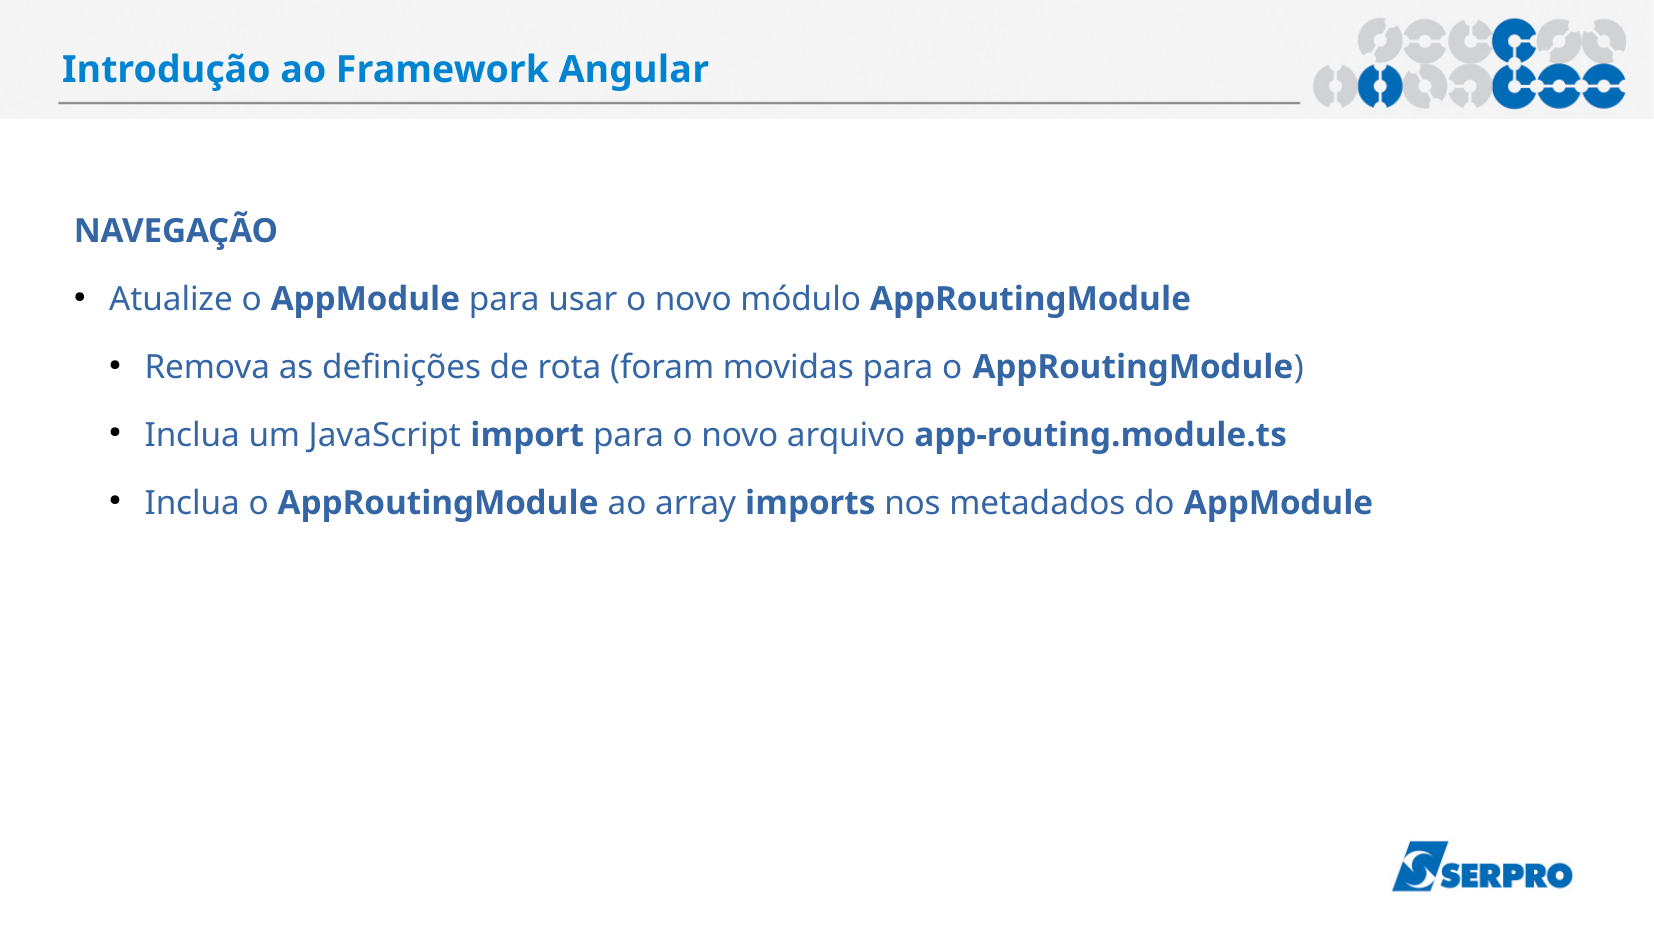

Introdução ao Framework Angular
NAVEGAÇÃO
Atualize o AppModule para usar o novo módulo AppRoutingModule
Remova as definições de rota (foram movidas para o AppRoutingModule)
Inclua um JavaScript import para o novo arquivo app-routing.module.ts
Inclua o AppRoutingModule ao array imports nos metadados do AppModule